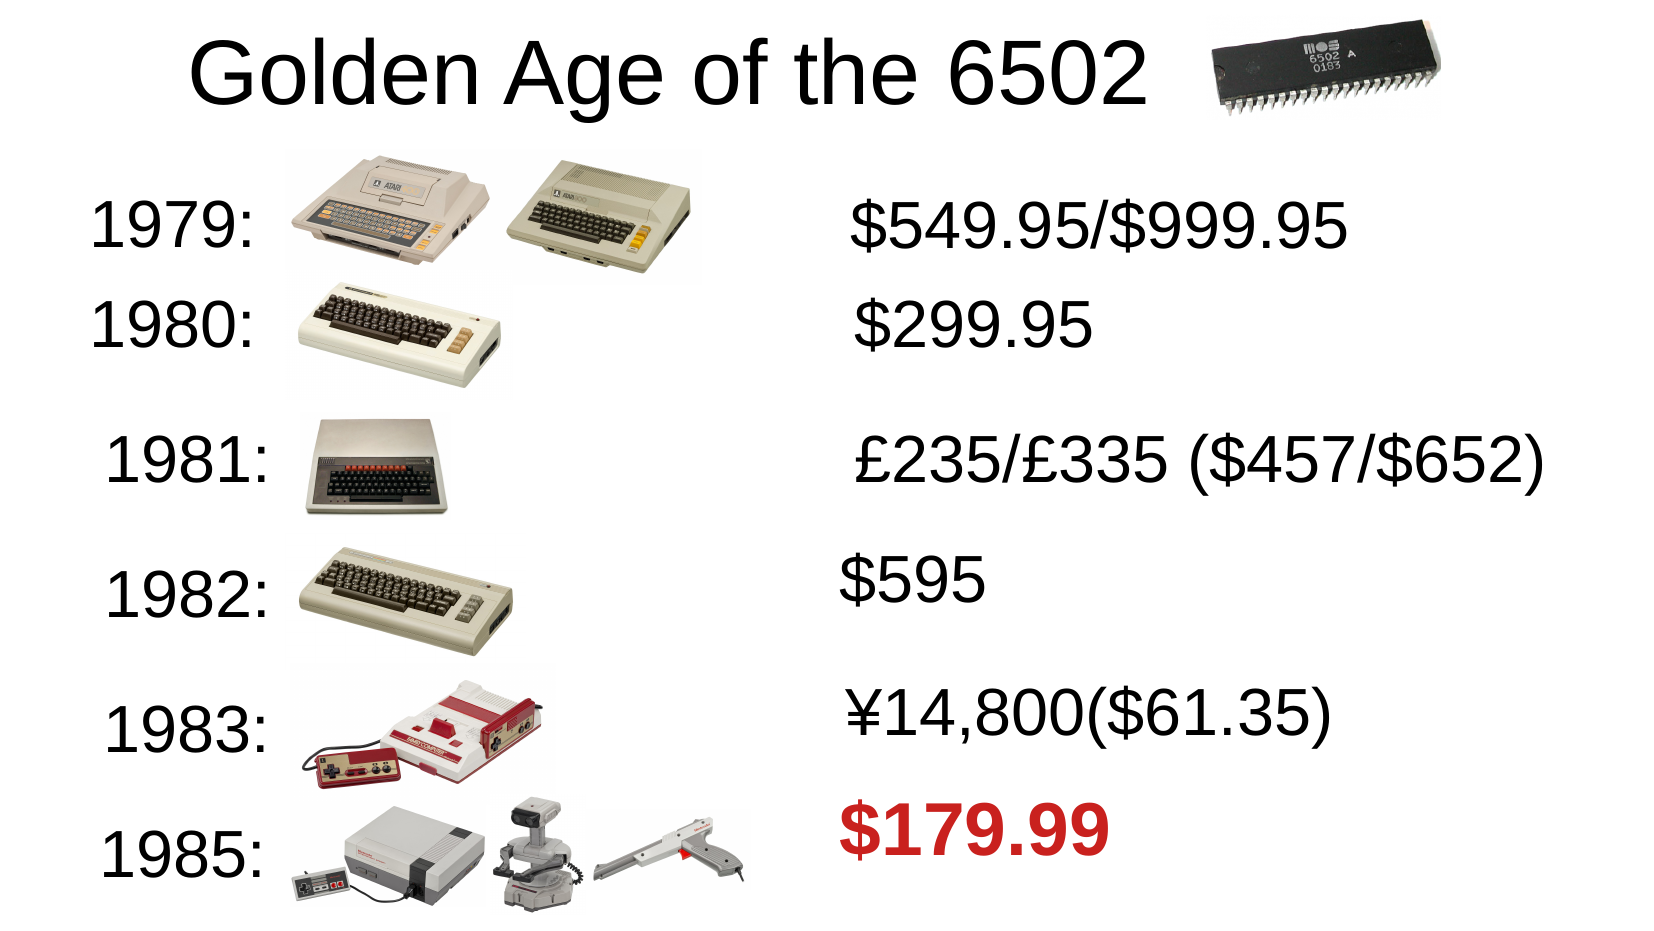

# Golden Age of the 6502
1979:
$549.95/$999.95
1980:
$299.95
1981:
£235/£335 ($457/$652)
$595
1982:
¥14,800($61.35)
1983:
$179.99
1985: